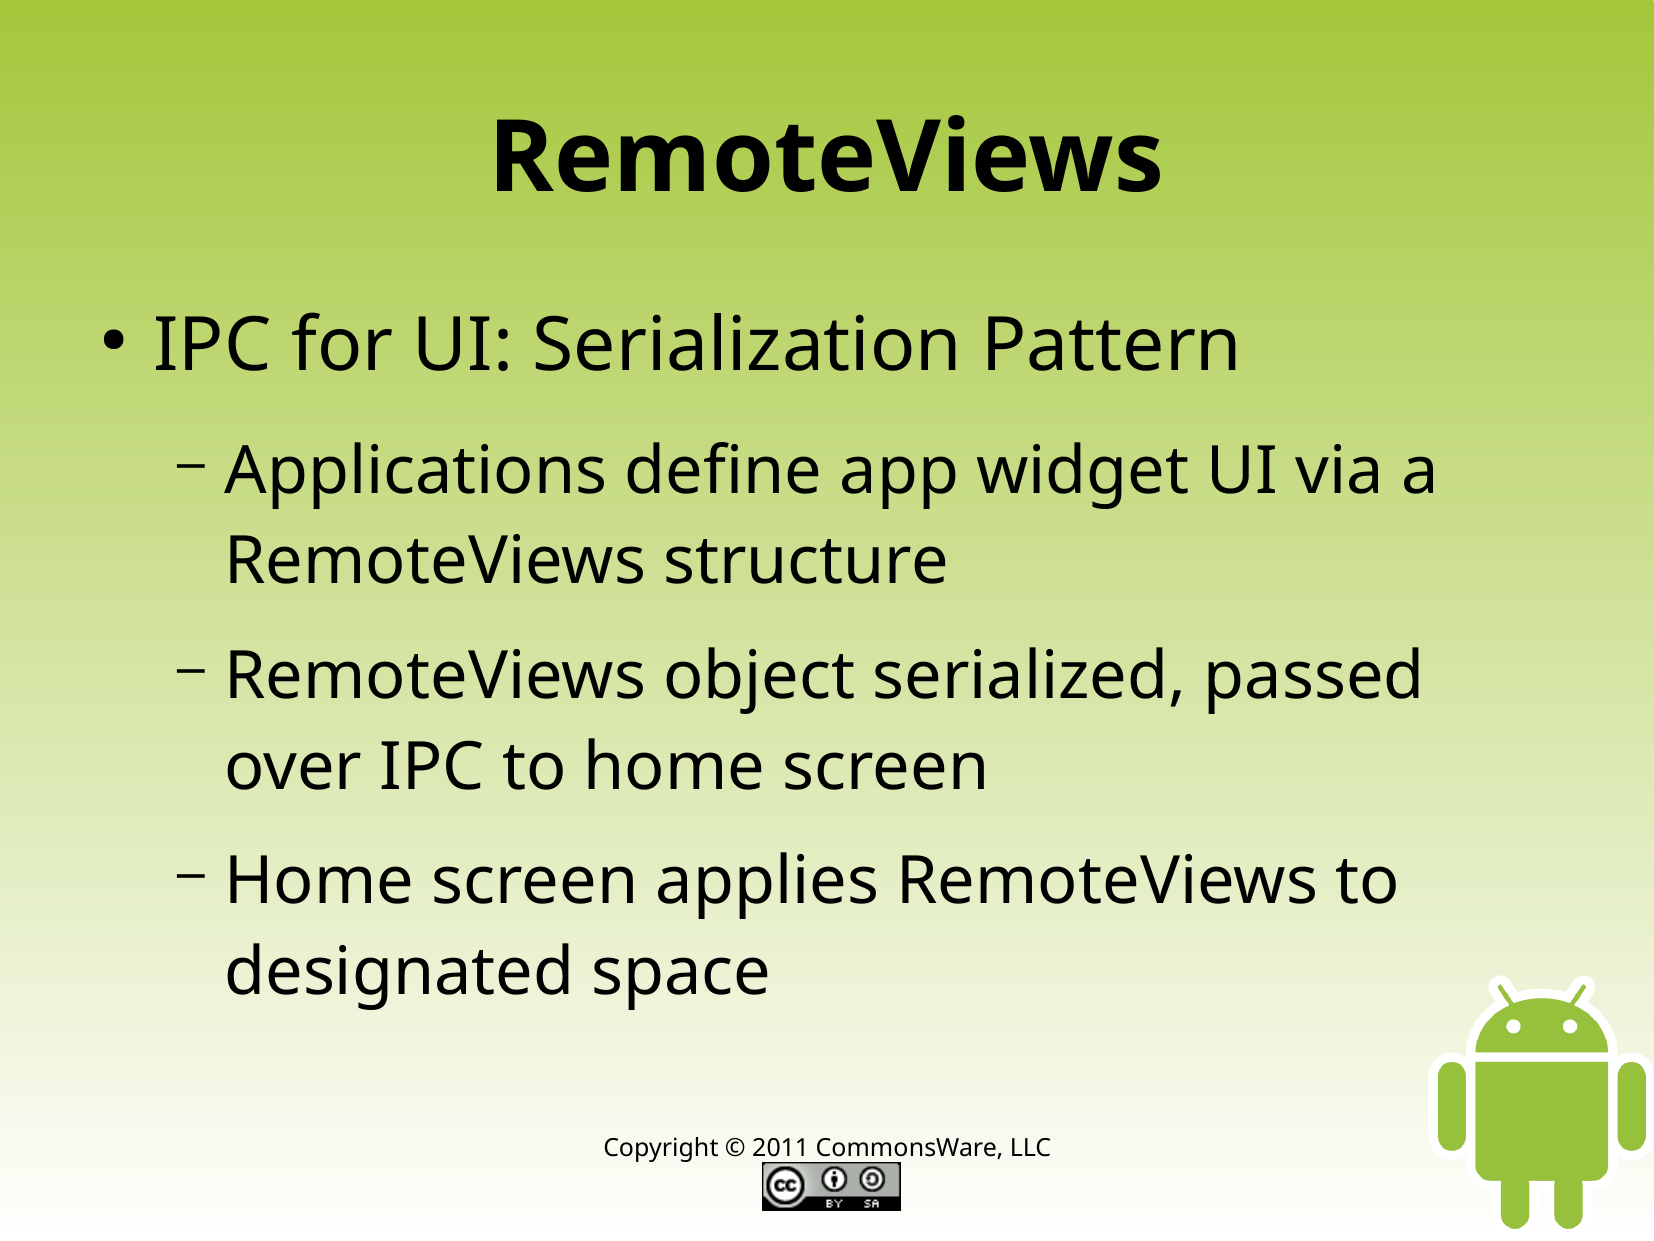

# RemoteViews
IPC for UI: Serialization Pattern
Applications define app widget UI via a RemoteViews structure
RemoteViews object serialized, passed over IPC to home screen
Home screen applies RemoteViews to
designated space